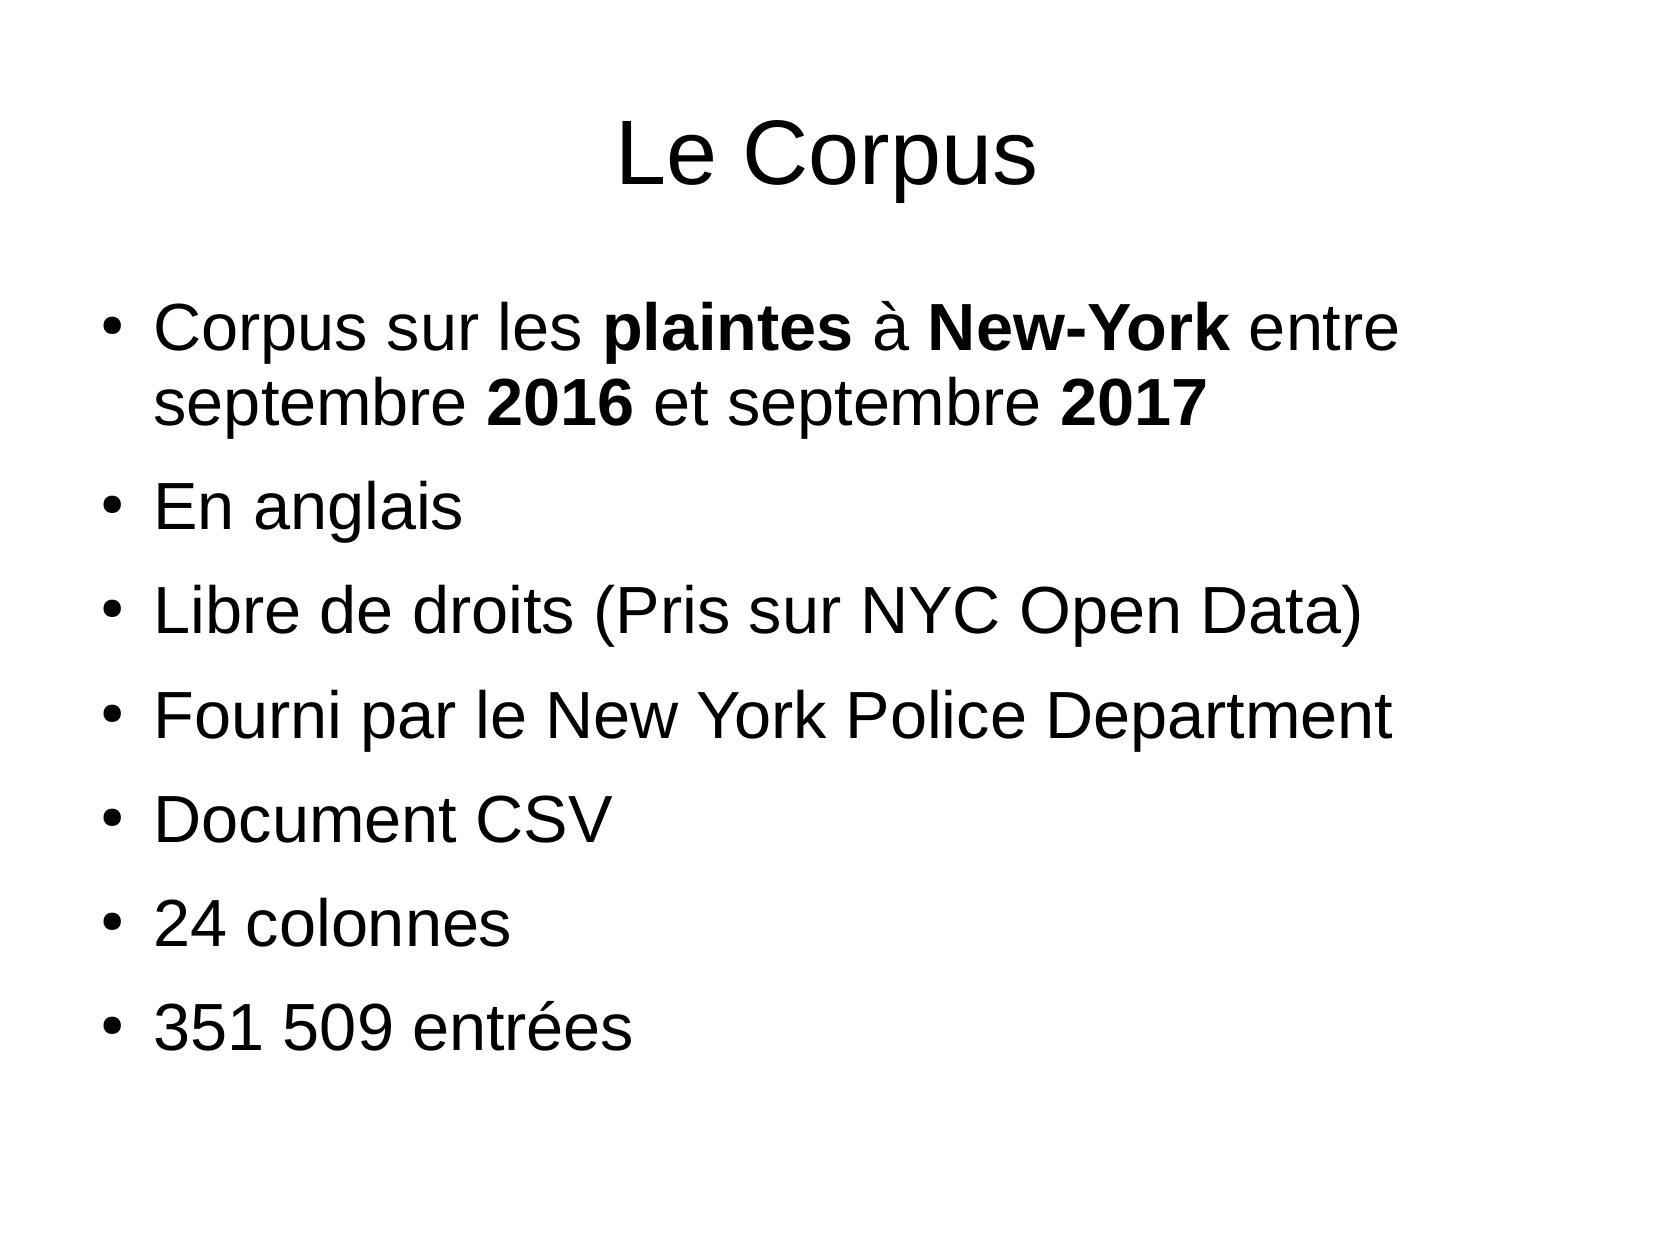

# Le Corpus
Corpus sur les plaintes à New-York entre septembre 2016 et septembre 2017
En anglais
Libre de droits (Pris sur NYC Open Data)
Fourni par le New York Police Department
Document CSV
24 colonnes
351 509 entrées